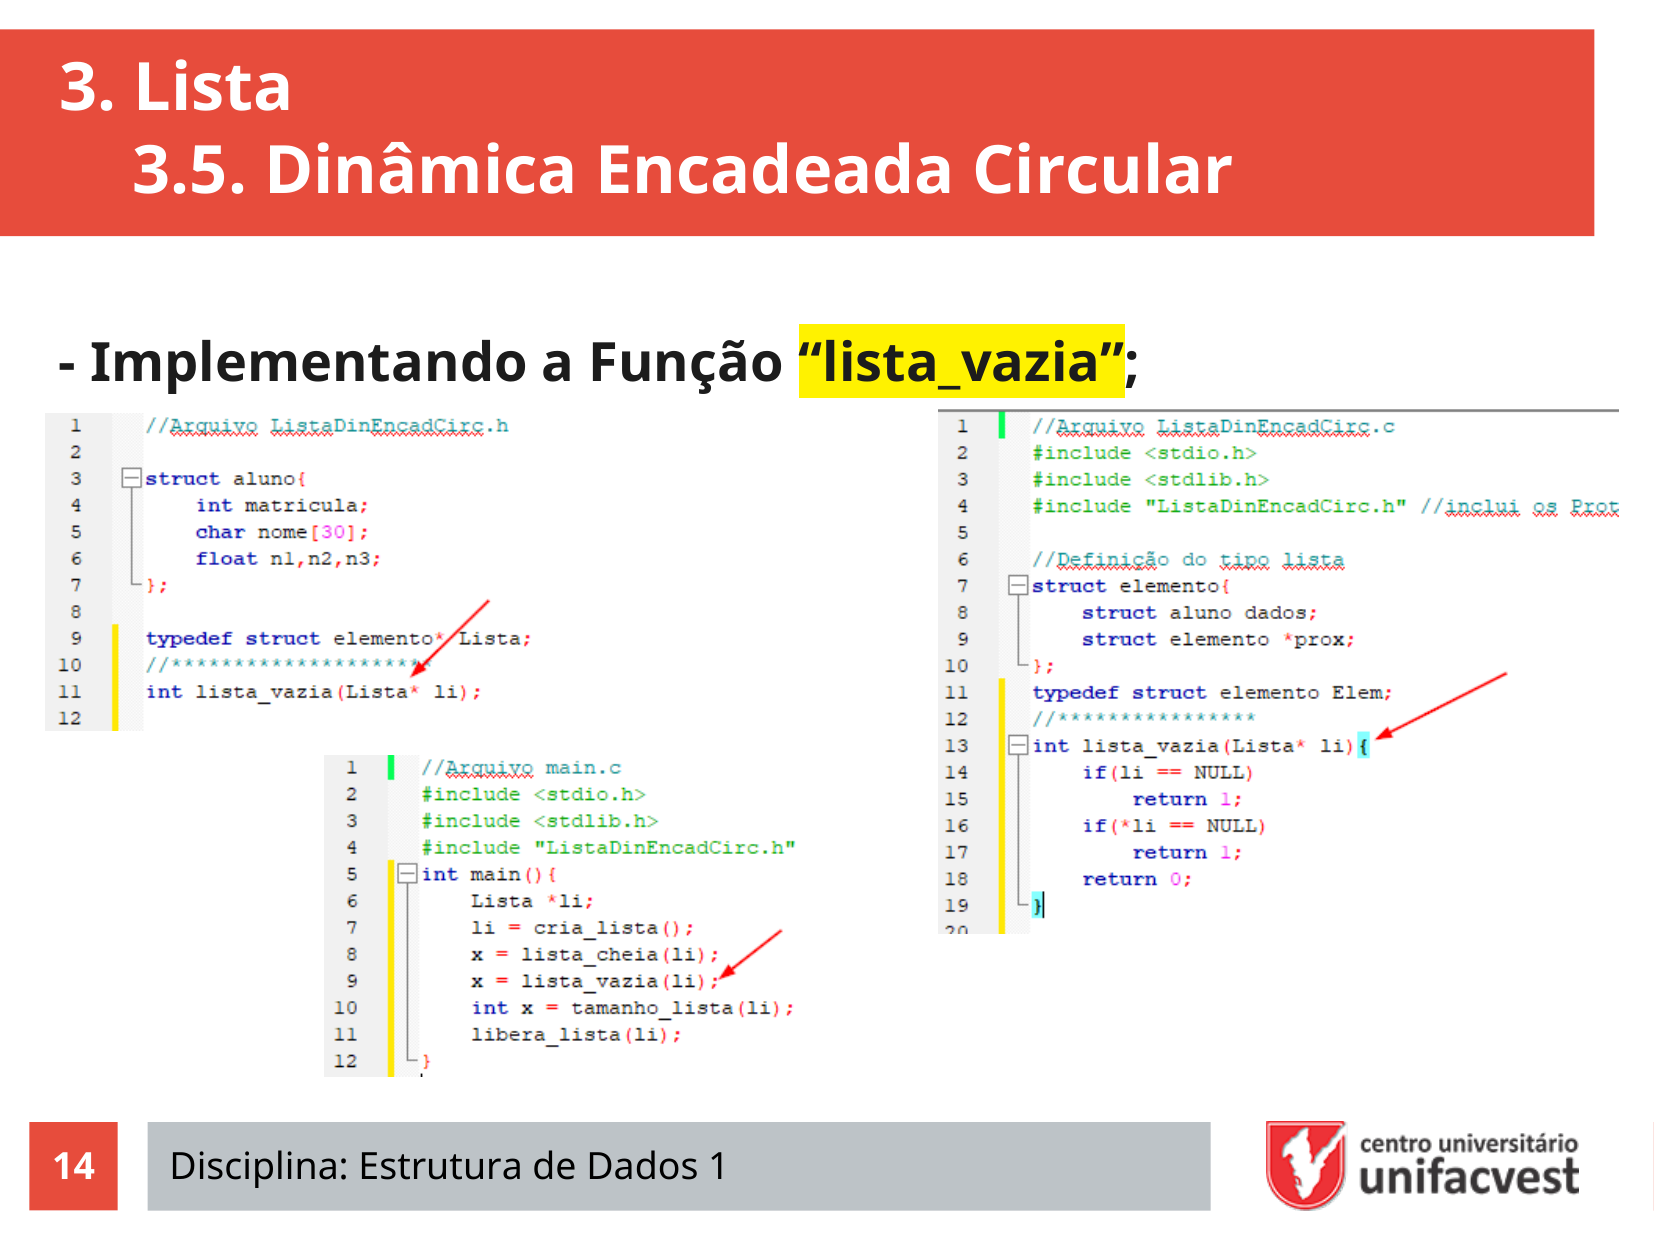

# 3. Lista 3.5. Dinâmica Encadeada Circular
- Implementando a Função “lista_vazia”;
14
Disciplina: Estrutura de Dados 1